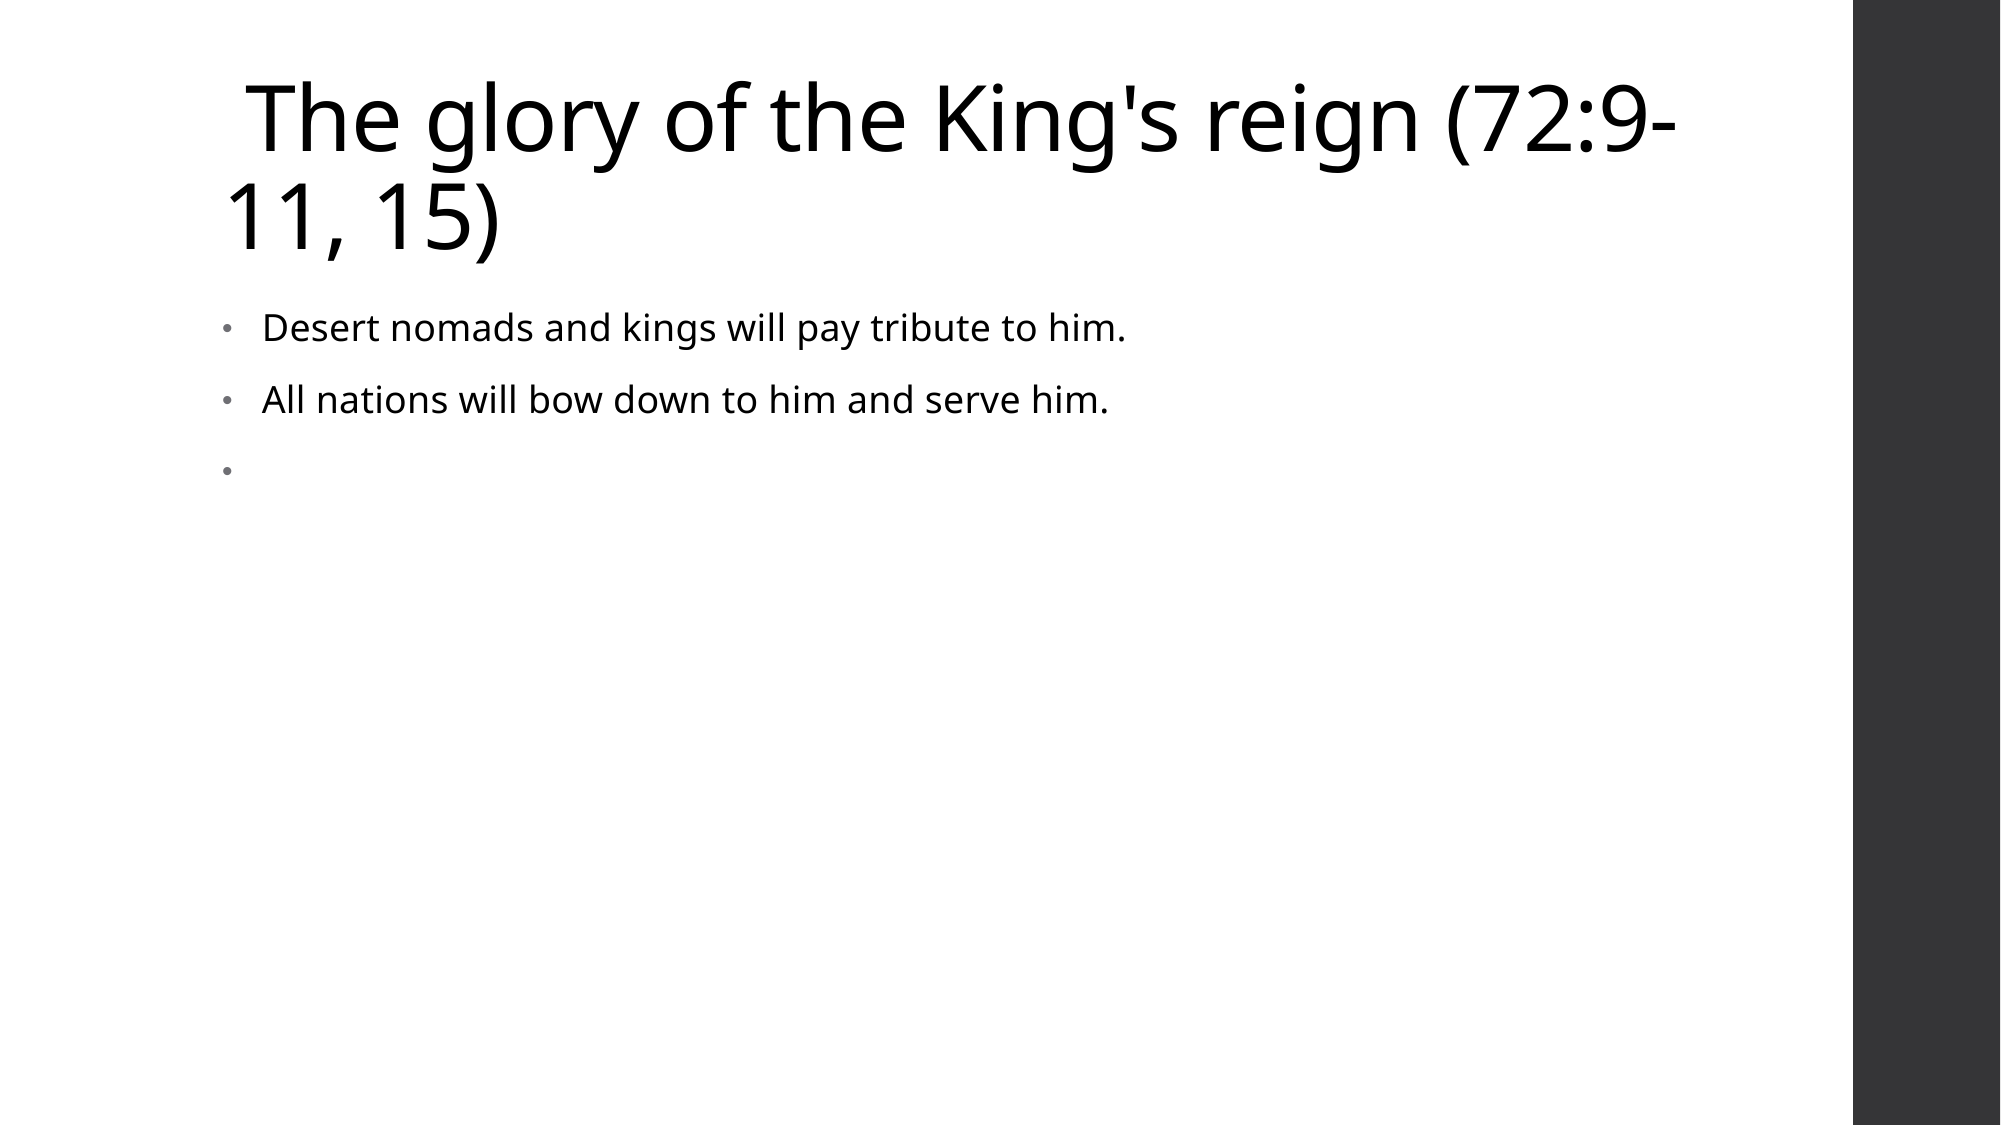

# The glory of the King's reign (72:9-11, 15)
 Desert nomads and kings will pay tribute to him.
 All nations will bow down to him and serve him.